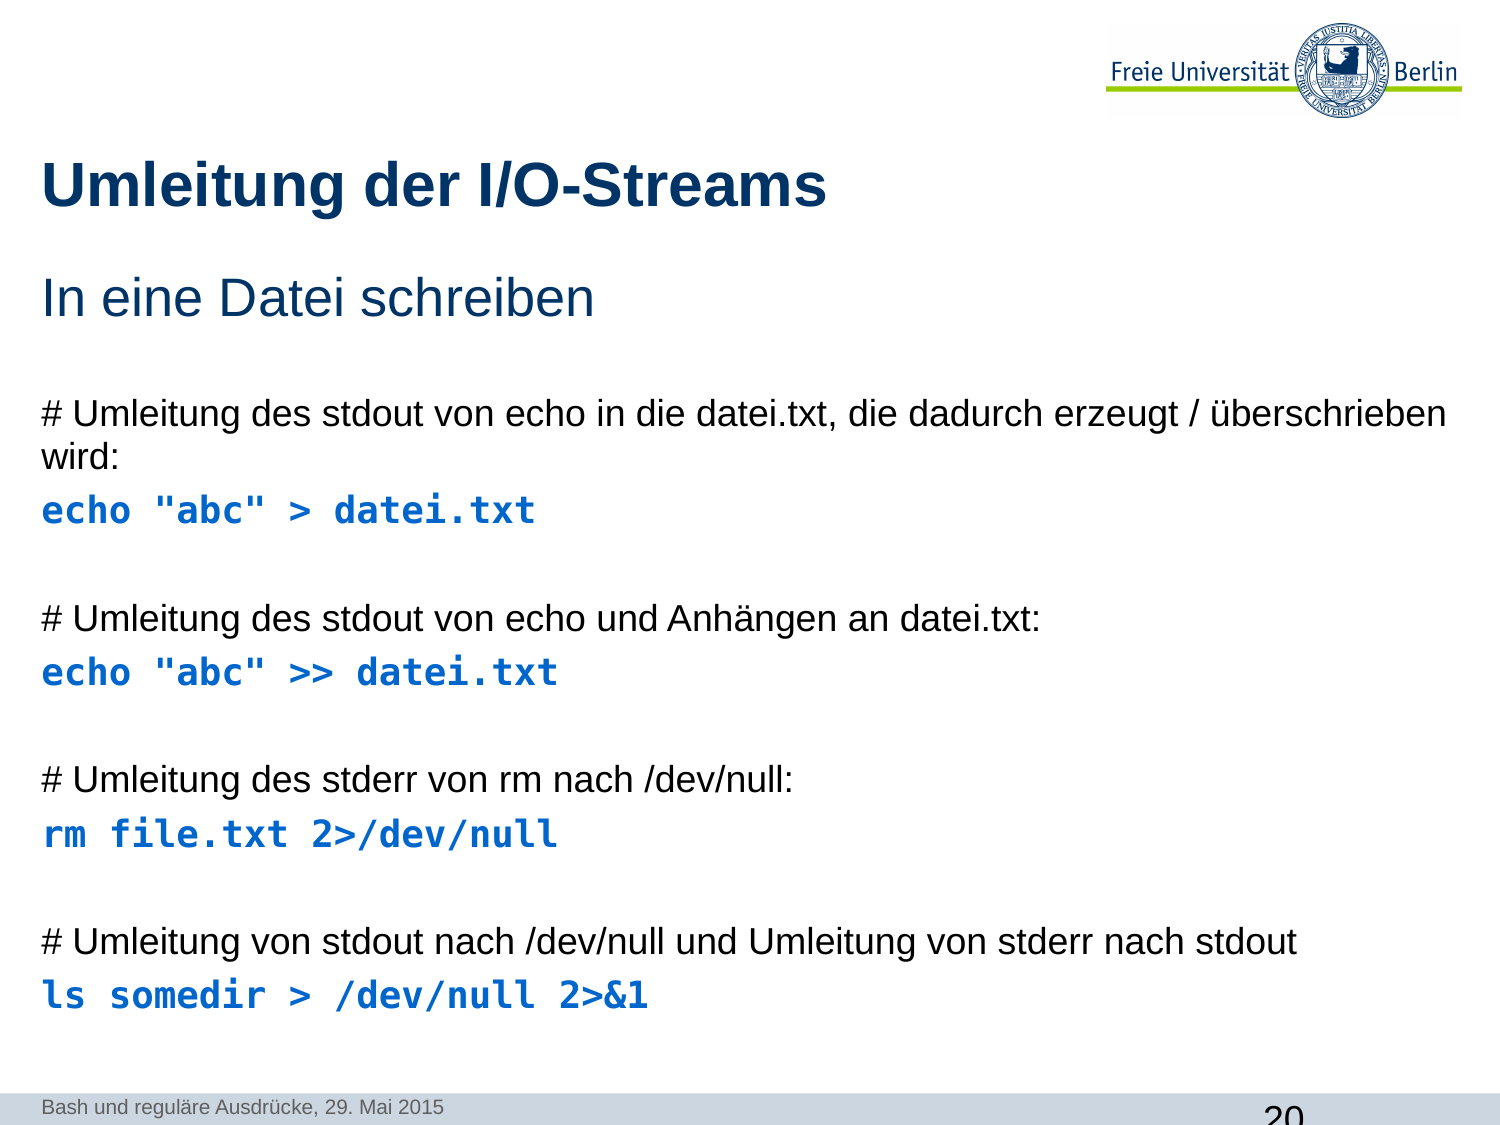

# Umleitung der I/O-Streams
In eine Datei schreiben
# Umleitung des stdout von echo in die datei.txt, die dadurch erzeugt / überschrieben wird:
echo "abc" > datei.txt
# Umleitung des stdout von echo und Anhängen an datei.txt:
echo "abc" >> datei.txt
# Umleitung des stderr von rm nach /dev/null:
rm file.txt 2>/dev/null
# Umleitung von stdout nach /dev/null und Umleitung von stderr nach stdout
ls somedir > /dev/null 2>&1